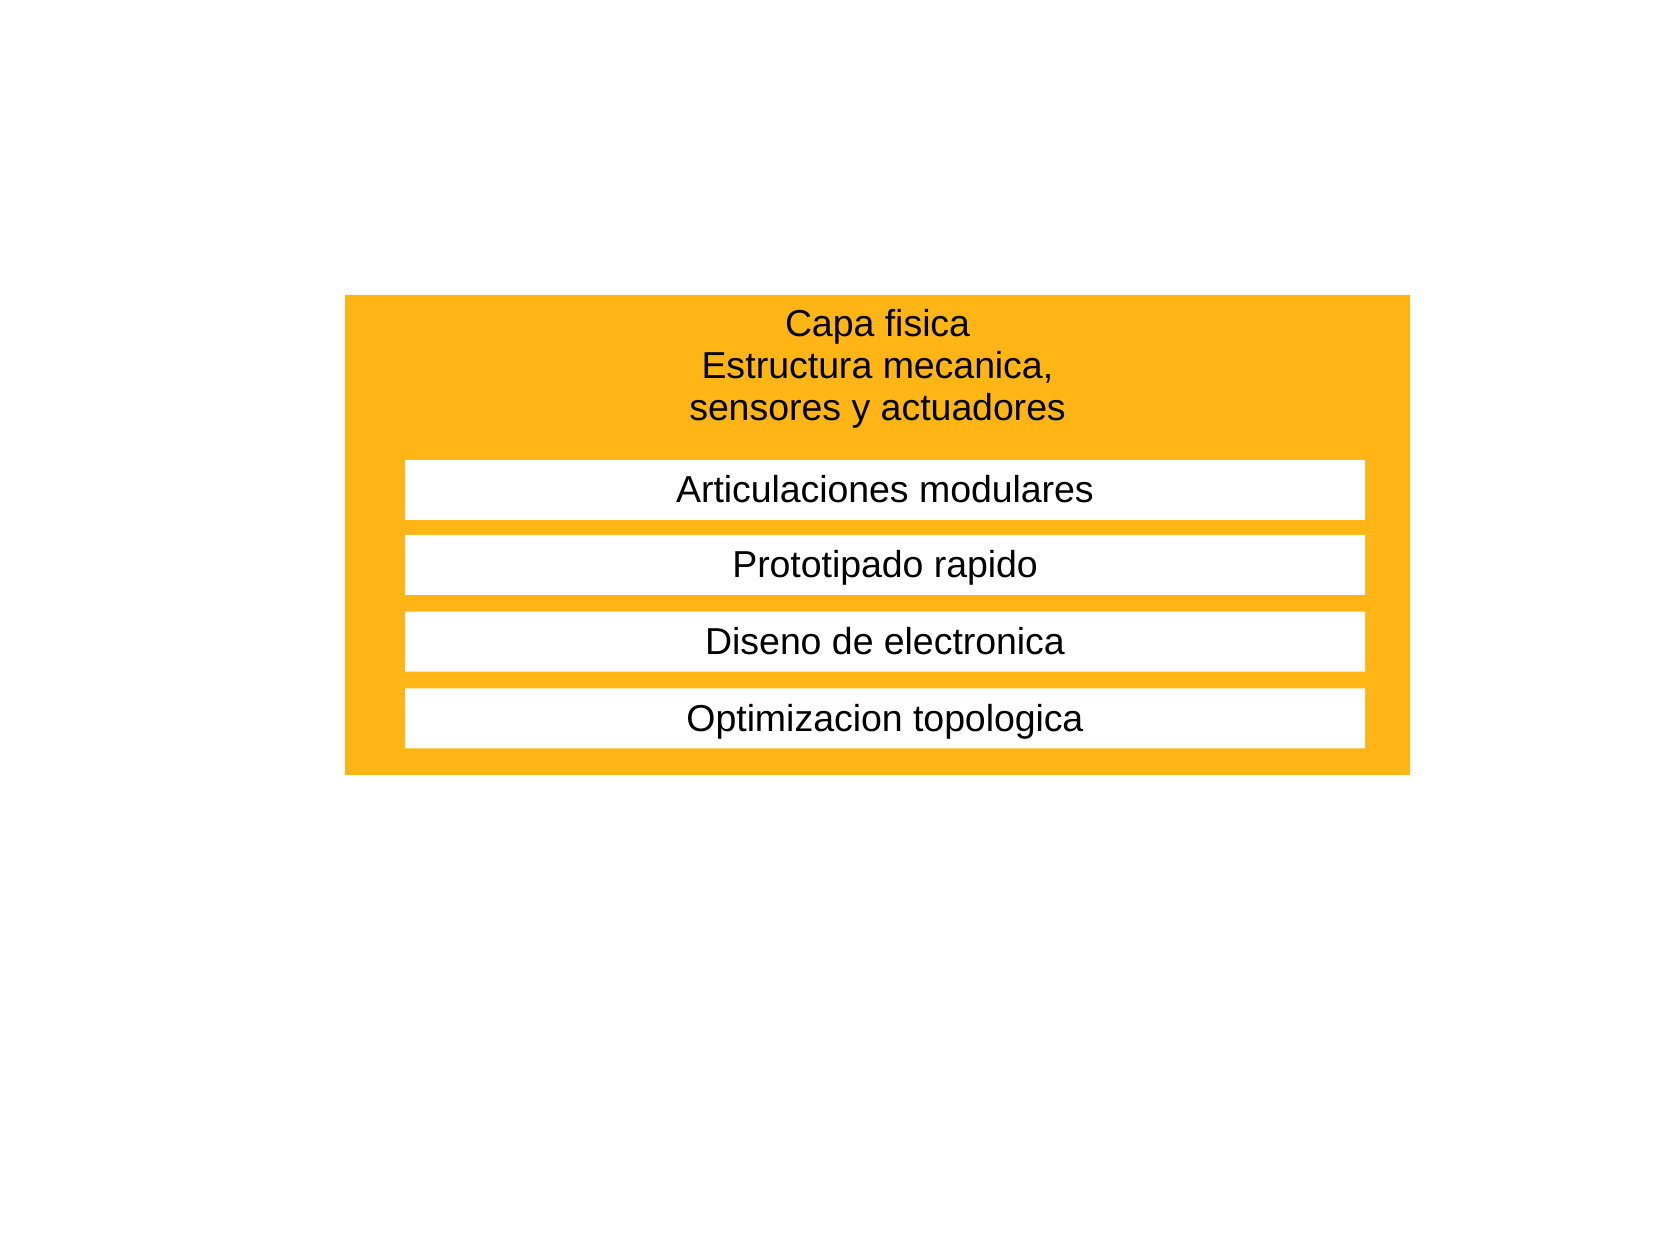

Capa fisica
Estructura mecanica,
sensores y actuadores
Articulaciones modulares
Prototipado rapido
Diseno de electronica
Optimizacion topologica